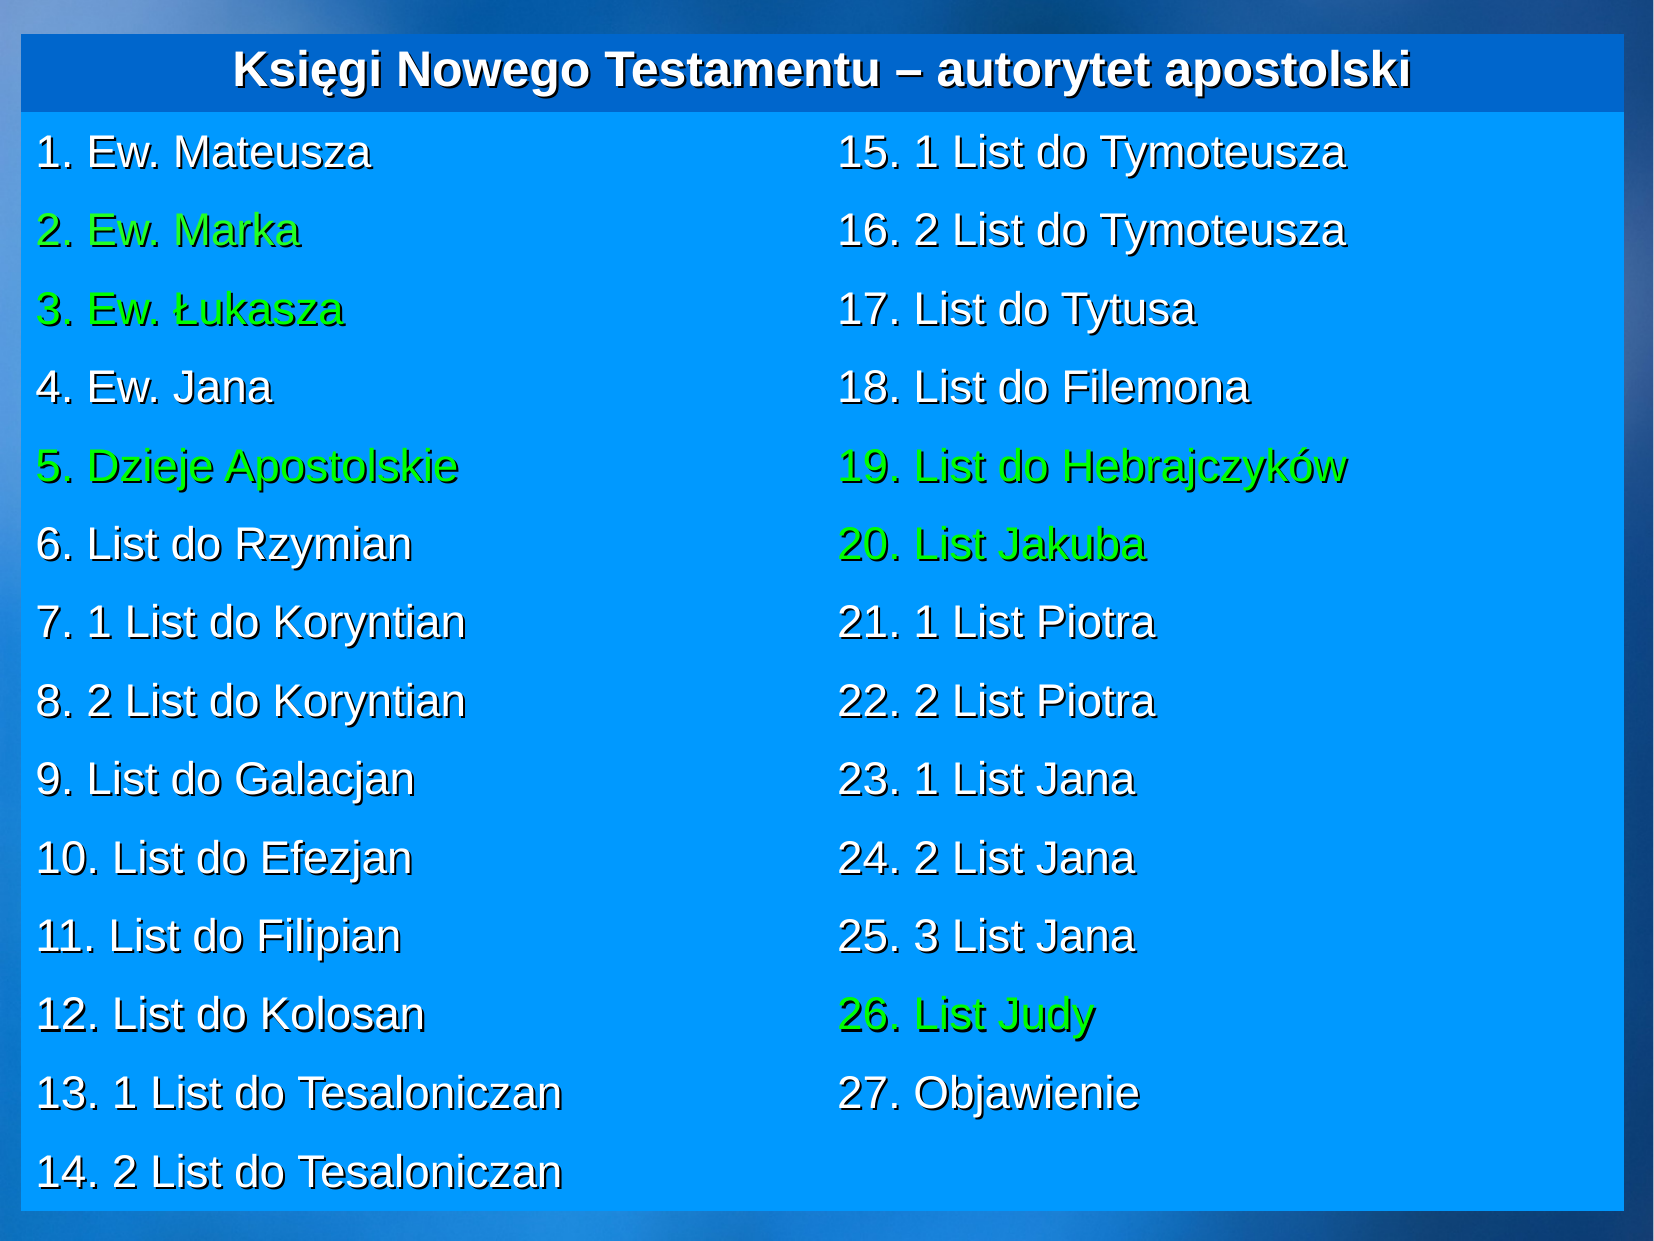

| Księgi Nowego Testamentu – autorytet apostolski | |
| --- | --- |
| 1. Ew. Mateusza | 15. 1 List do Tymoteusza |
| 2. Ew. Marka | 16. 2 List do Tymoteusza |
| 3. Ew. Łukasza | 17. List do Tytusa |
| 4. Ew. Jana | 18. List do Filemona |
| 5. Dzieje Apostolskie | 19. List do Hebrajczyków |
| 6. List do Rzymian | 20. List Jakuba |
| 7. 1 List do Koryntian | 21. 1 List Piotra |
| 8. 2 List do Koryntian | 22. 2 List Piotra |
| 9. List do Galacjan | 23. 1 List Jana |
| 10. List do Efezjan | 24. 2 List Jana |
| 11. List do Filipian | 25. 3 List Jana |
| 12. List do Kolosan | 26. List Judy |
| 13. 1 List do Tesaloniczan | 27. Objawienie |
| 14. 2 List do Tesaloniczan | |